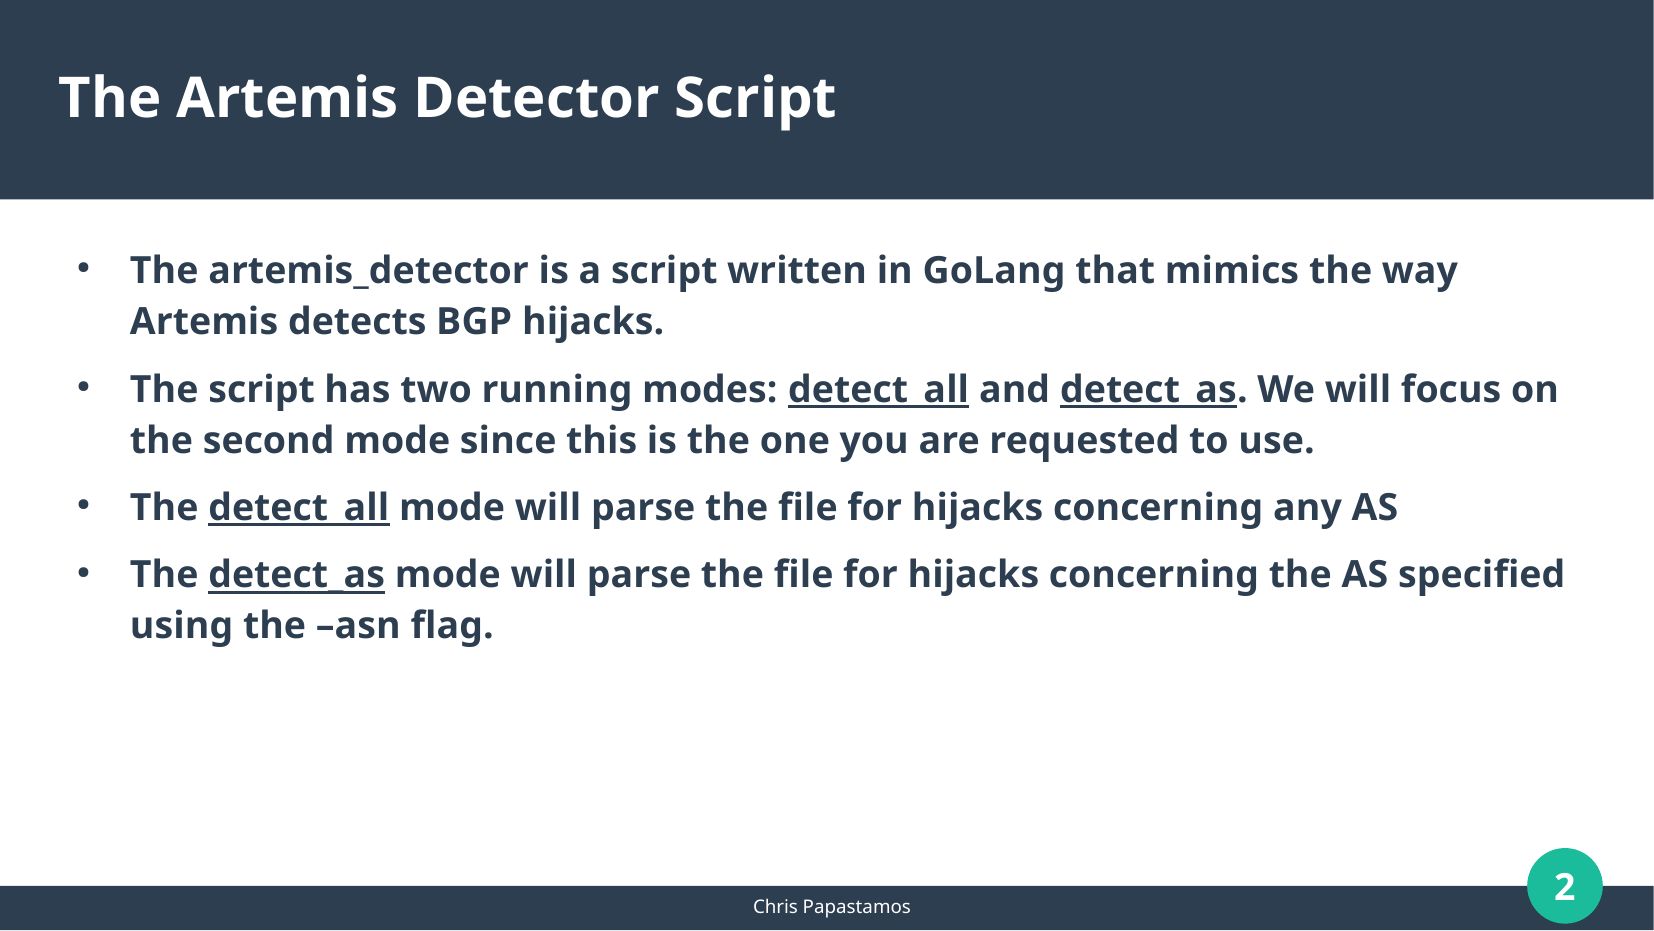

# The Artemis Detector Script
The artemis_detector is a script written in GoLang that mimics the way Artemis detects BGP hijacks.
The script has two running modes: detect_all and detect_as. We will focus on the second mode since this is the one you are requested to use.
The detect_all mode will parse the file for hijacks concerning any AS
The detect_as mode will parse the file for hijacks concerning the AS specified using the –asn flag.
Chris Papastamos